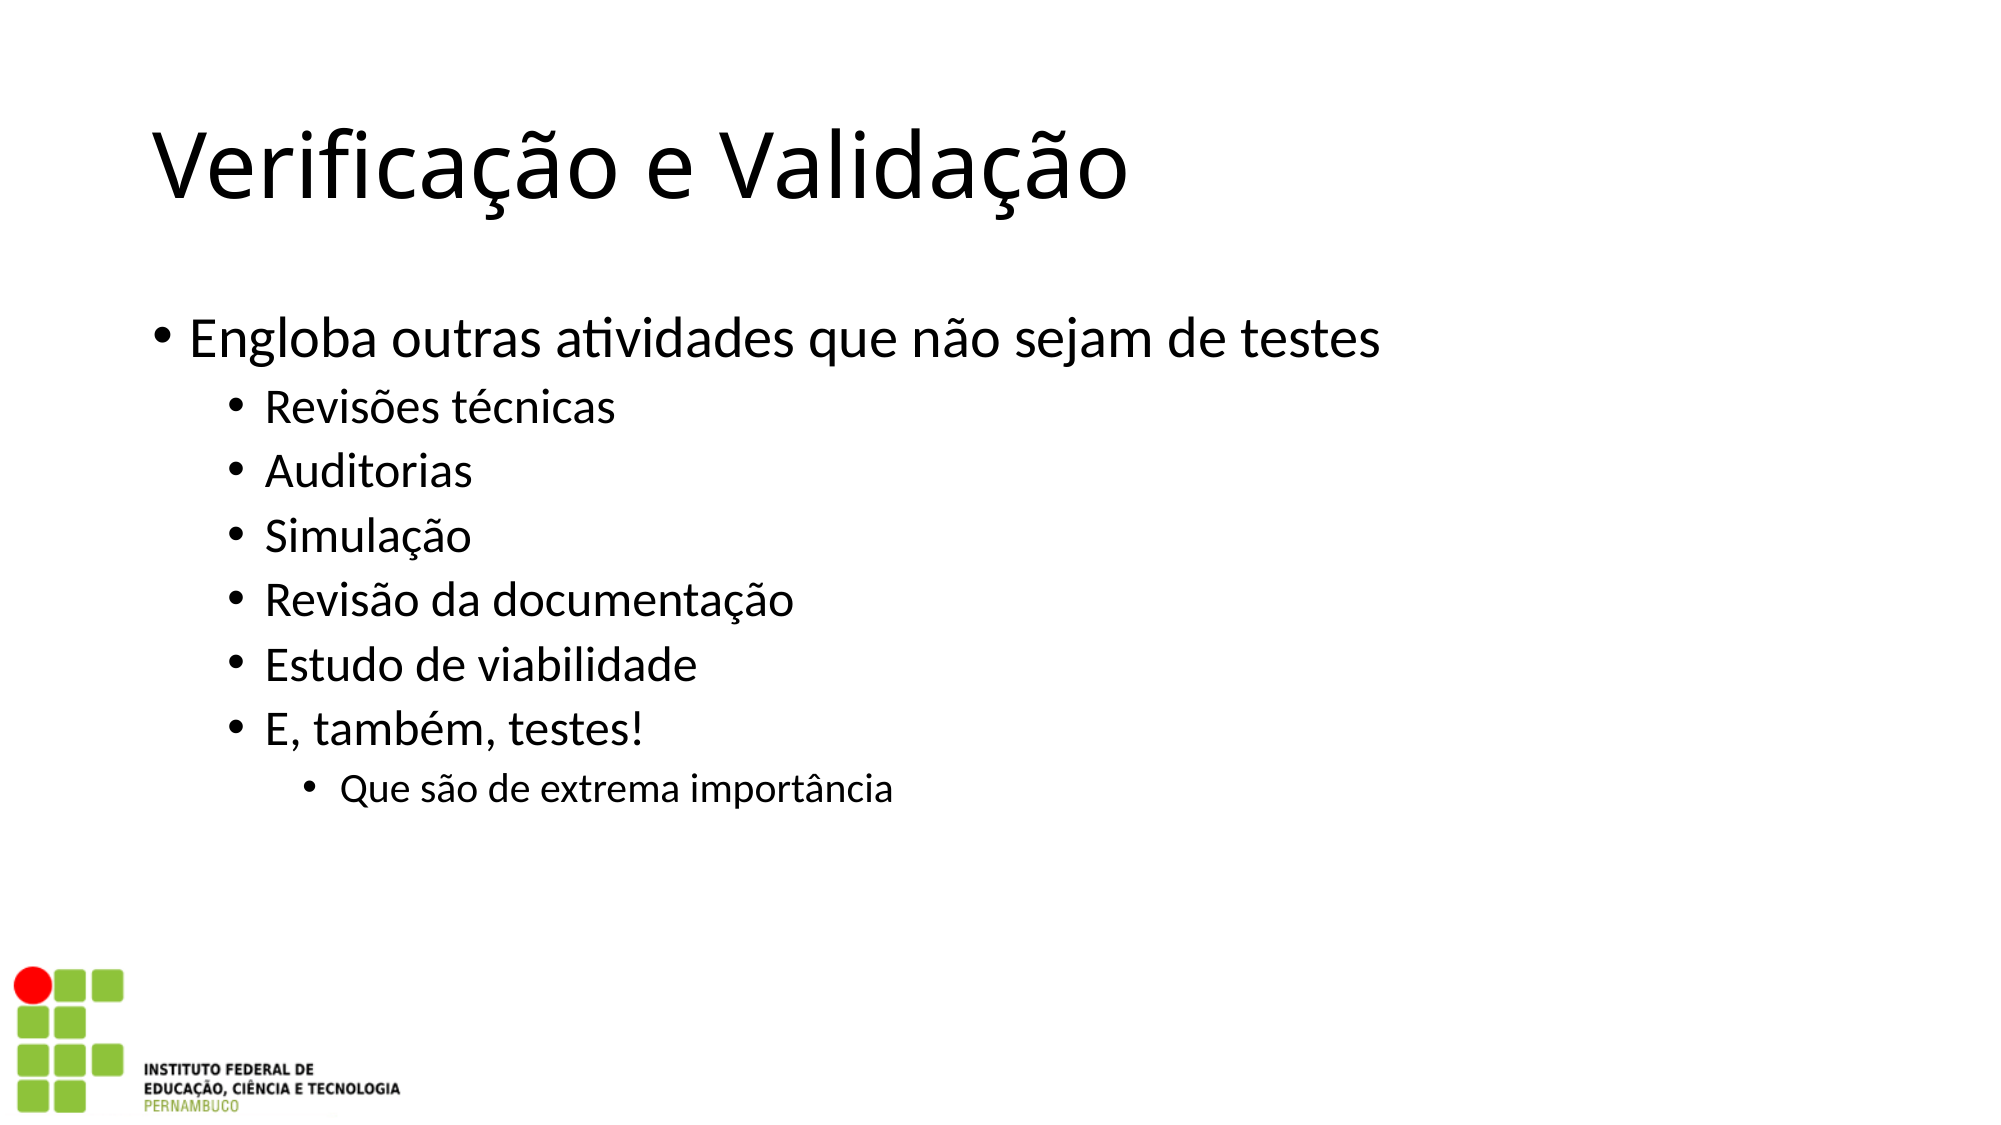

# Verificação e Validação
Engloba outras atividades que não sejam de testes
Revisões técnicas
Auditorias
Simulação
Revisão da documentação
Estudo de viabilidade
E, também, testes!
Que são de extrema importância